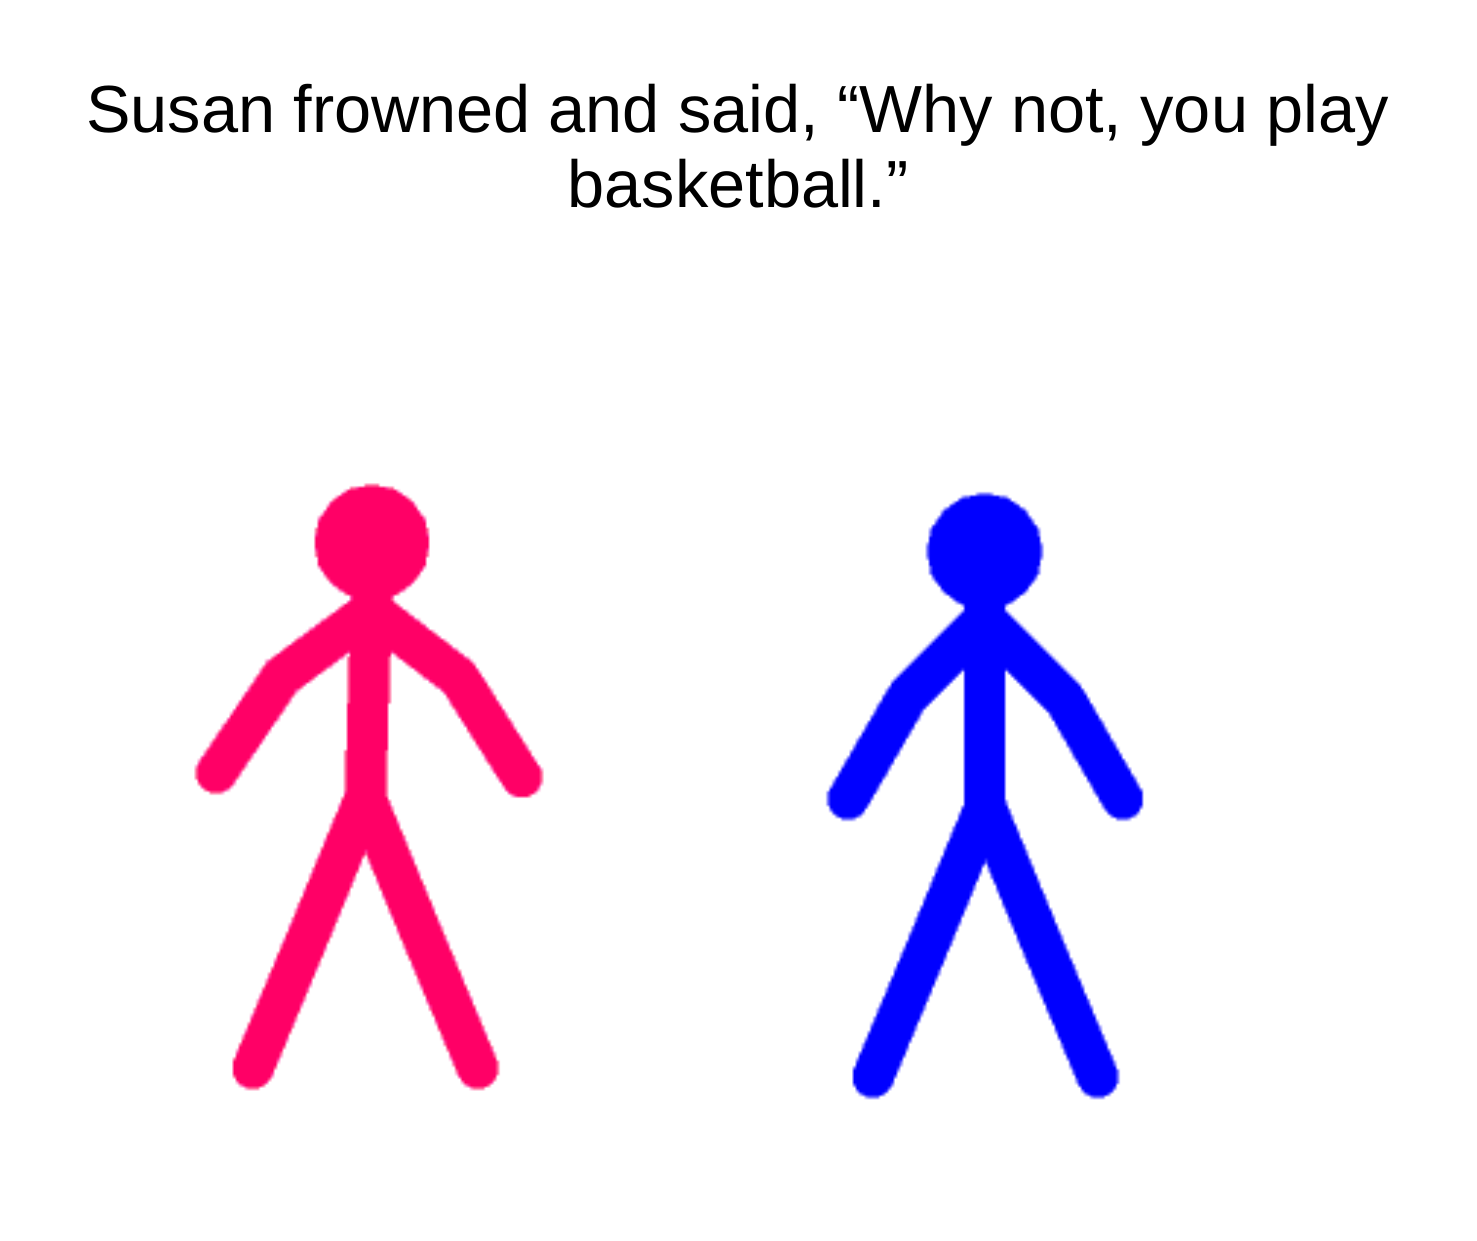

# Susan frowned and said, “Why not, you play basketball.”